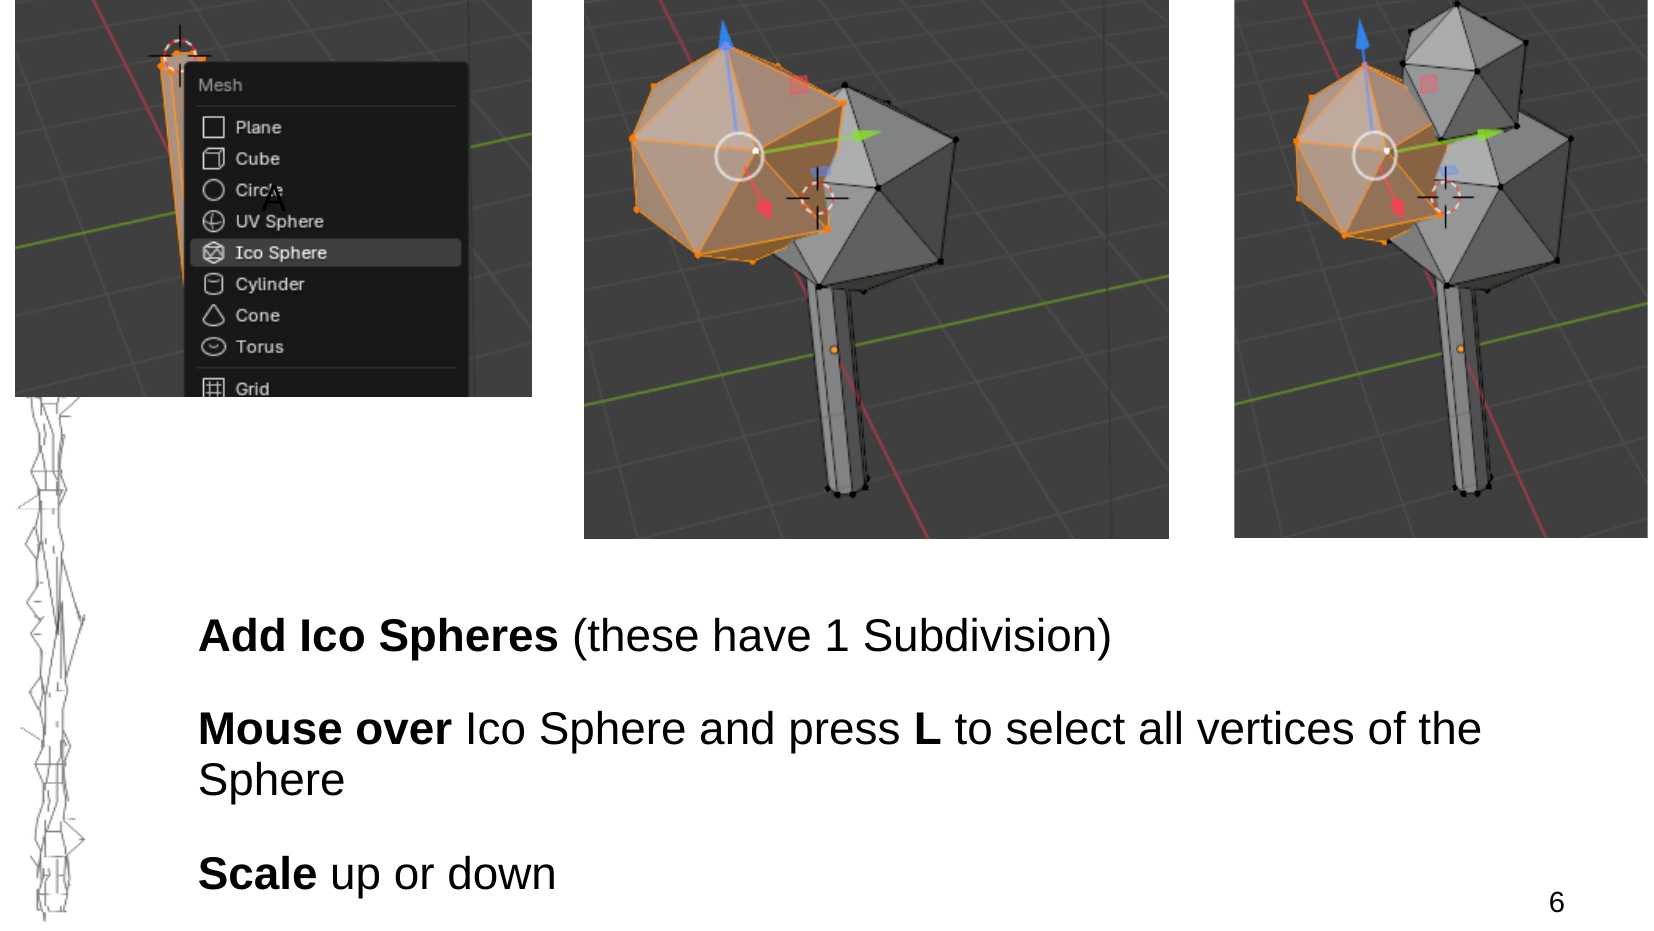

A
Add Ico Spheres (these have 1 Subdivision)
Mouse over Ico Sphere and press L to select all vertices of the Sphere
Scale up or down
6